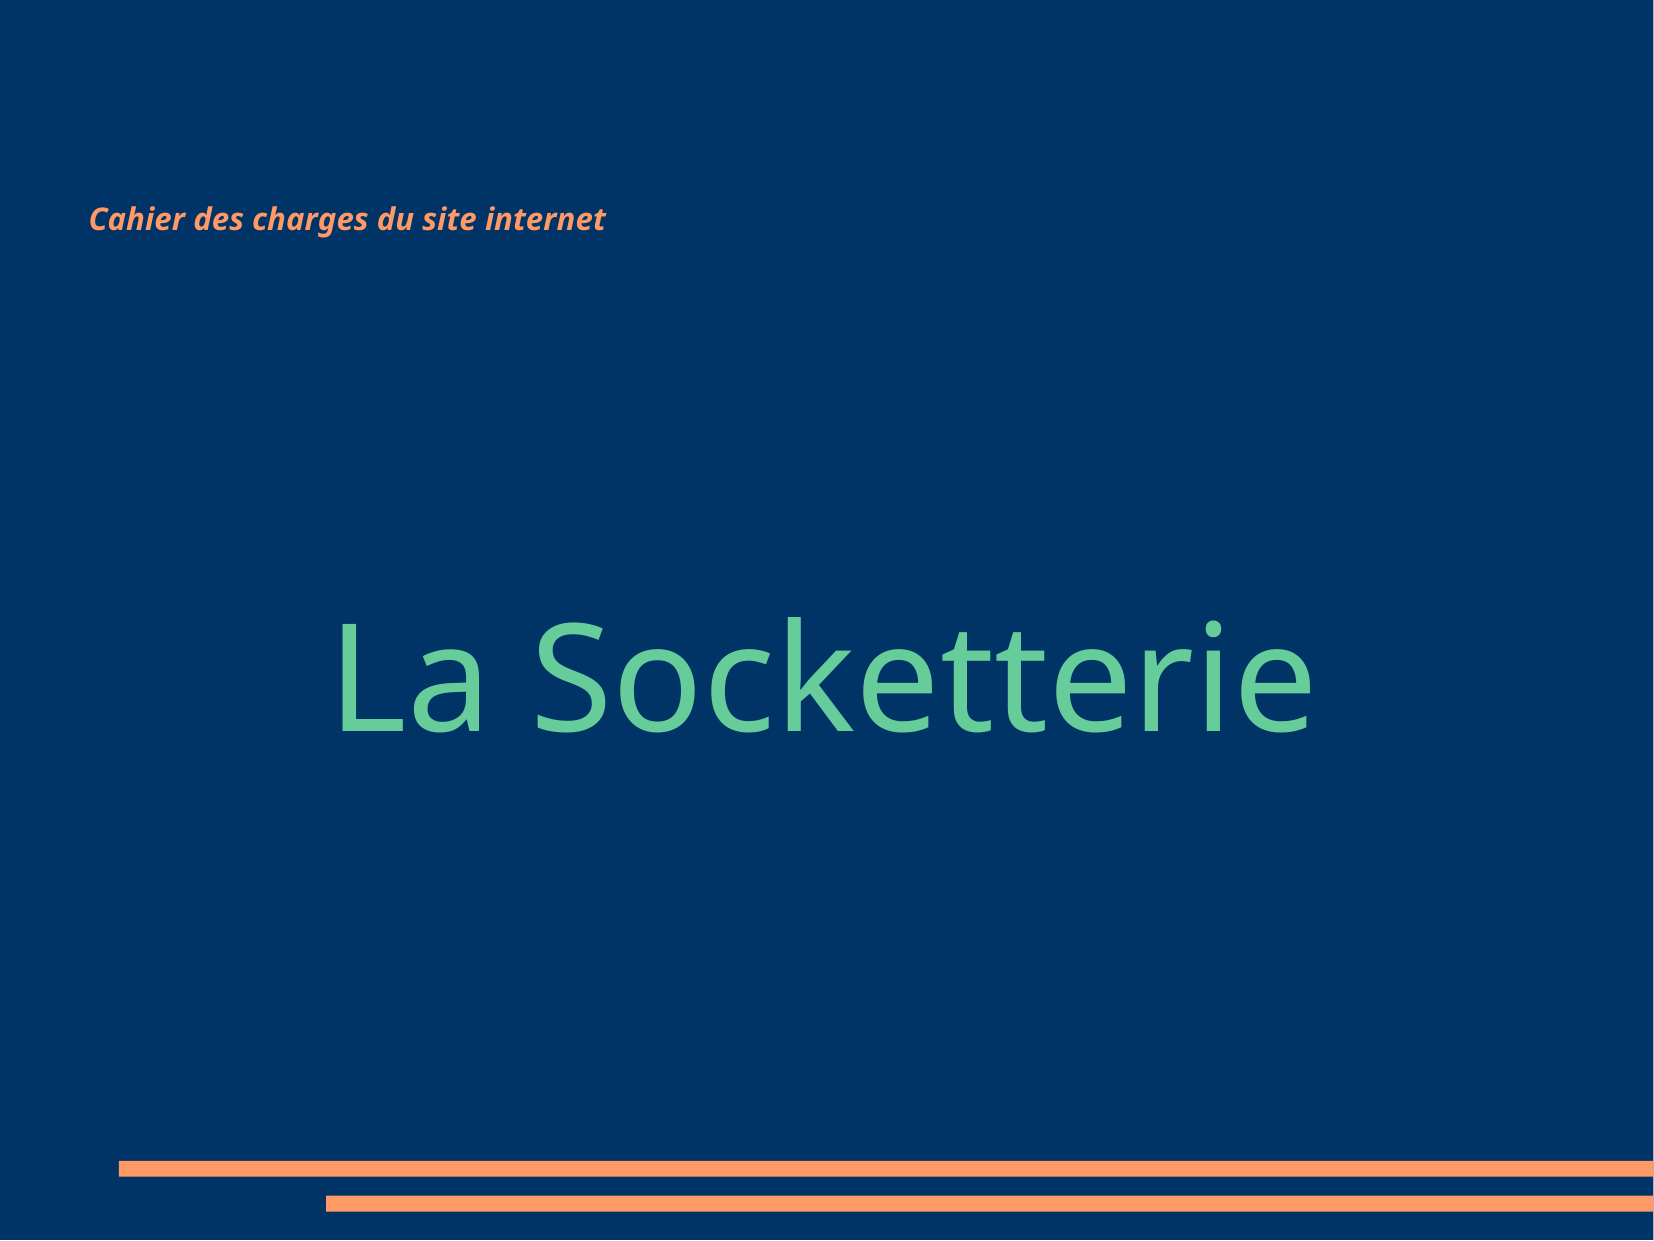

# Cahier des charges du site internet
La Socketterie